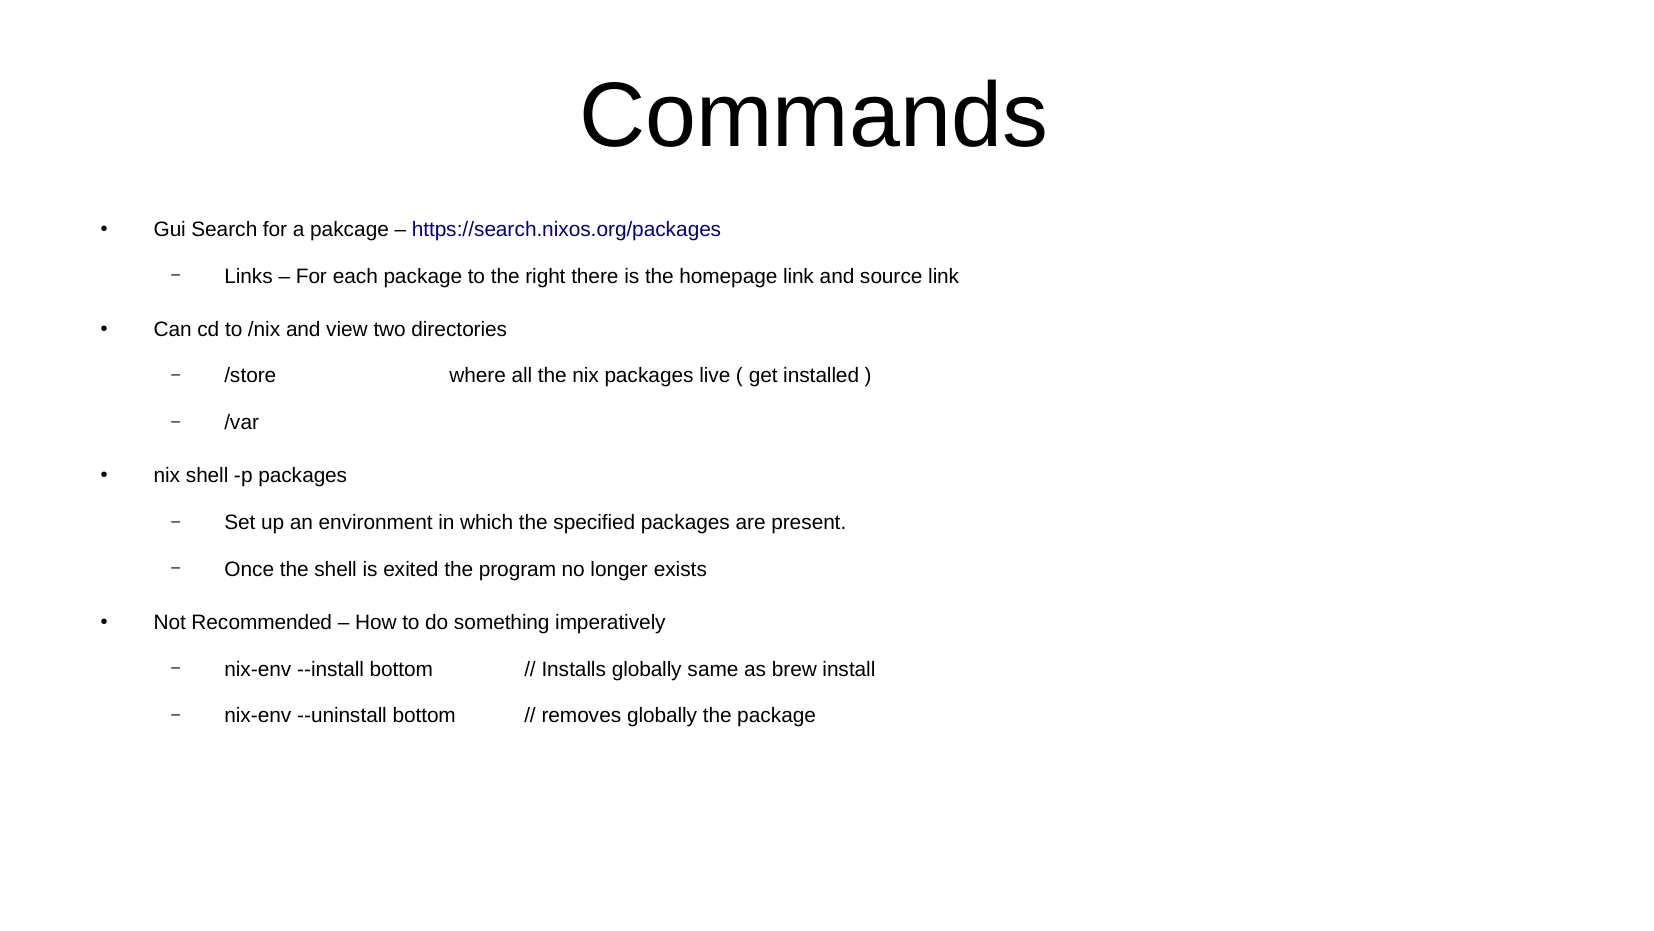

# Commands
Gui Search for a pakcage – https://search.nixos.org/packages
Links – For each package to the right there is the homepage link and source link
Can cd to /nix and view two directories
/store			where all the nix packages live ( get installed )
/var
nix shell -p packages
Set up an environment in which the specified packages are present.
Once the shell is exited the program no longer exists
Not Recommended – How to do something imperatively
nix-env --install bottom		// Installs globally same as brew install
nix-env --uninstall bottom 	// removes globally the package